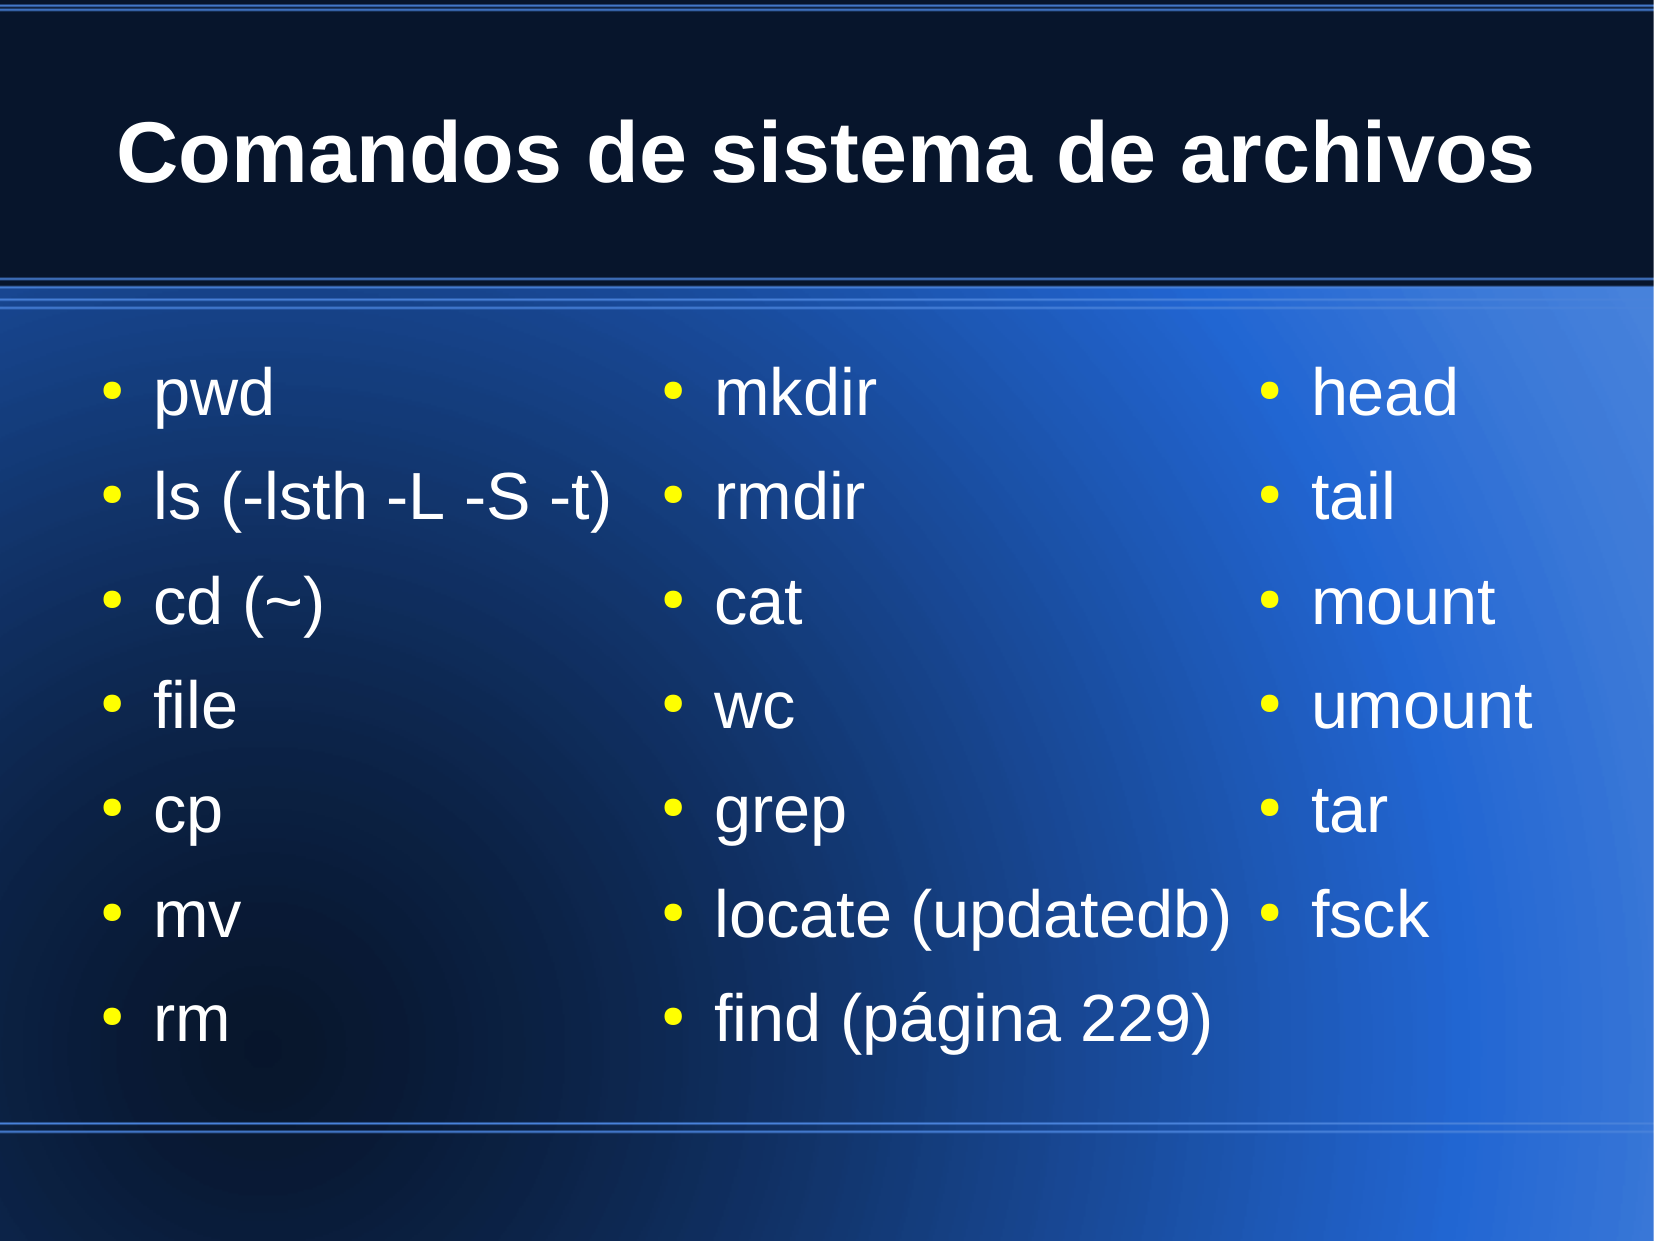

# Comandos de sistema de archivos
pwd
ls (-lsth -L -S -t)
cd (~)
file
cp
mv
rm
mkdir
rmdir
cat
wc
grep
locate (updatedb)
find (página 229)
head
tail
mount
umount
tar
fsck